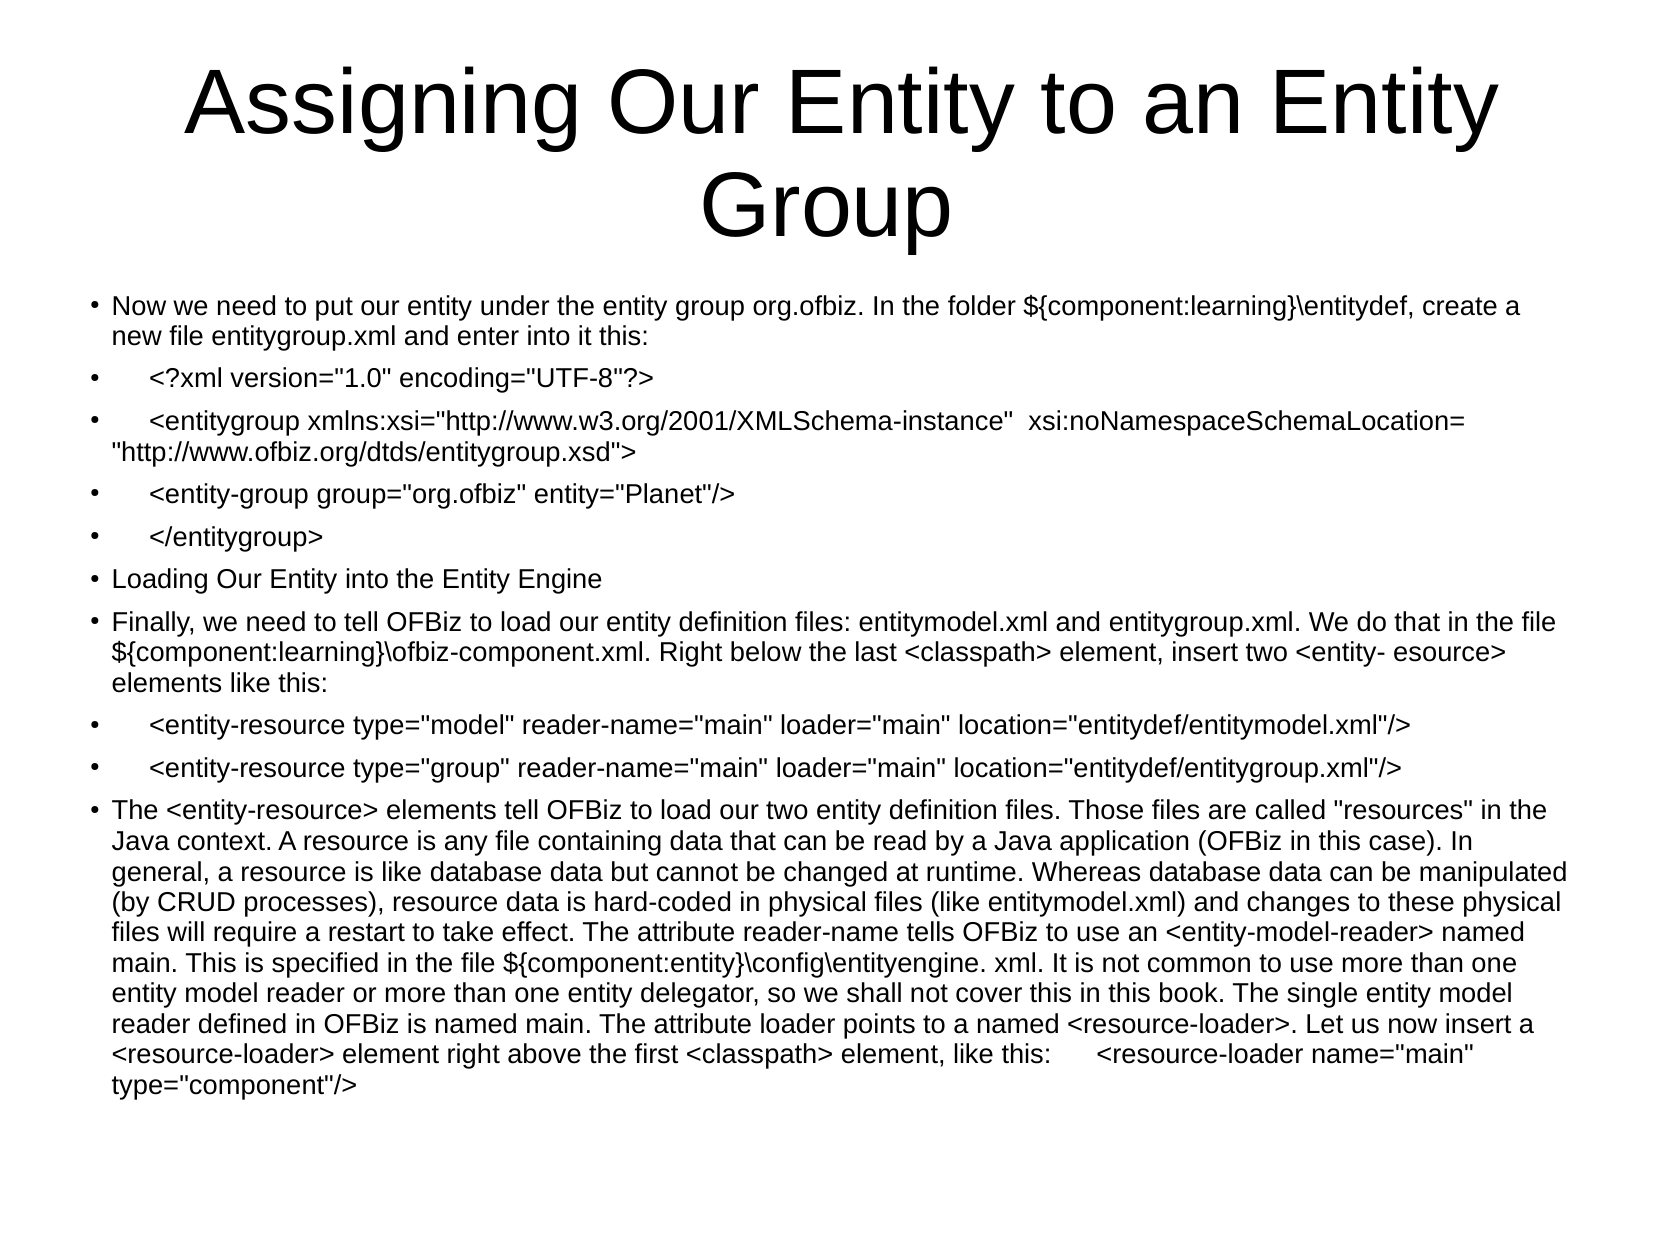

# Assigning Our Entity to an Entity Group
Now we need to put our entity under the entity group org.ofbiz. In the folder ${component:learning}\entitydef, create a new file entitygroup.xml and enter into it this:
 <?xml version="1.0" encoding="UTF-8"?>
 <entitygroup xmlns:xsi="http://www.w3.org/2001/XMLSchema-instance" xsi:noNamespaceSchemaLocation= "http://www.ofbiz.org/dtds/entitygroup.xsd">
 <entity-group group="org.ofbiz" entity="Planet"/>
 </entitygroup>
Loading Our Entity into the Entity Engine
Finally, we need to tell OFBiz to load our entity definition files: entitymodel.xml and entitygroup.xml. We do that in the file ${component:learning}\ofbiz-component.xml. Right below the last <classpath> element, insert two <entity- esource> elements like this:
 <entity-resource type="model" reader-name="main" loader="main" location="entitydef/entitymodel.xml"/>
 <entity-resource type="group" reader-name="main" loader="main" location="entitydef/entitygroup.xml"/>
The <entity-resource> elements tell OFBiz to load our two entity definition files. Those files are called "resources" in the Java context. A resource is any file containing data that can be read by a Java application (OFBiz in this case). In general, a resource is like database data but cannot be changed at runtime. Whereas database data can be manipulated (by CRUD processes), resource data is hard-coded in physical files (like entitymodel.xml) and changes to these physical files will require a restart to take effect. The attribute reader-name tells OFBiz to use an <entity-model-reader> named main. This is specified in the file ${component:entity}\config\entityengine. xml. It is not common to use more than one entity model reader or more than one entity delegator, so we shall not cover this in this book. The single entity model reader defined in OFBiz is named main. The attribute loader points to a named <resource-loader>. Let us now insert a <resource-loader> element right above the first <classpath> element, like this: <resource-loader name="main" type="component"/>